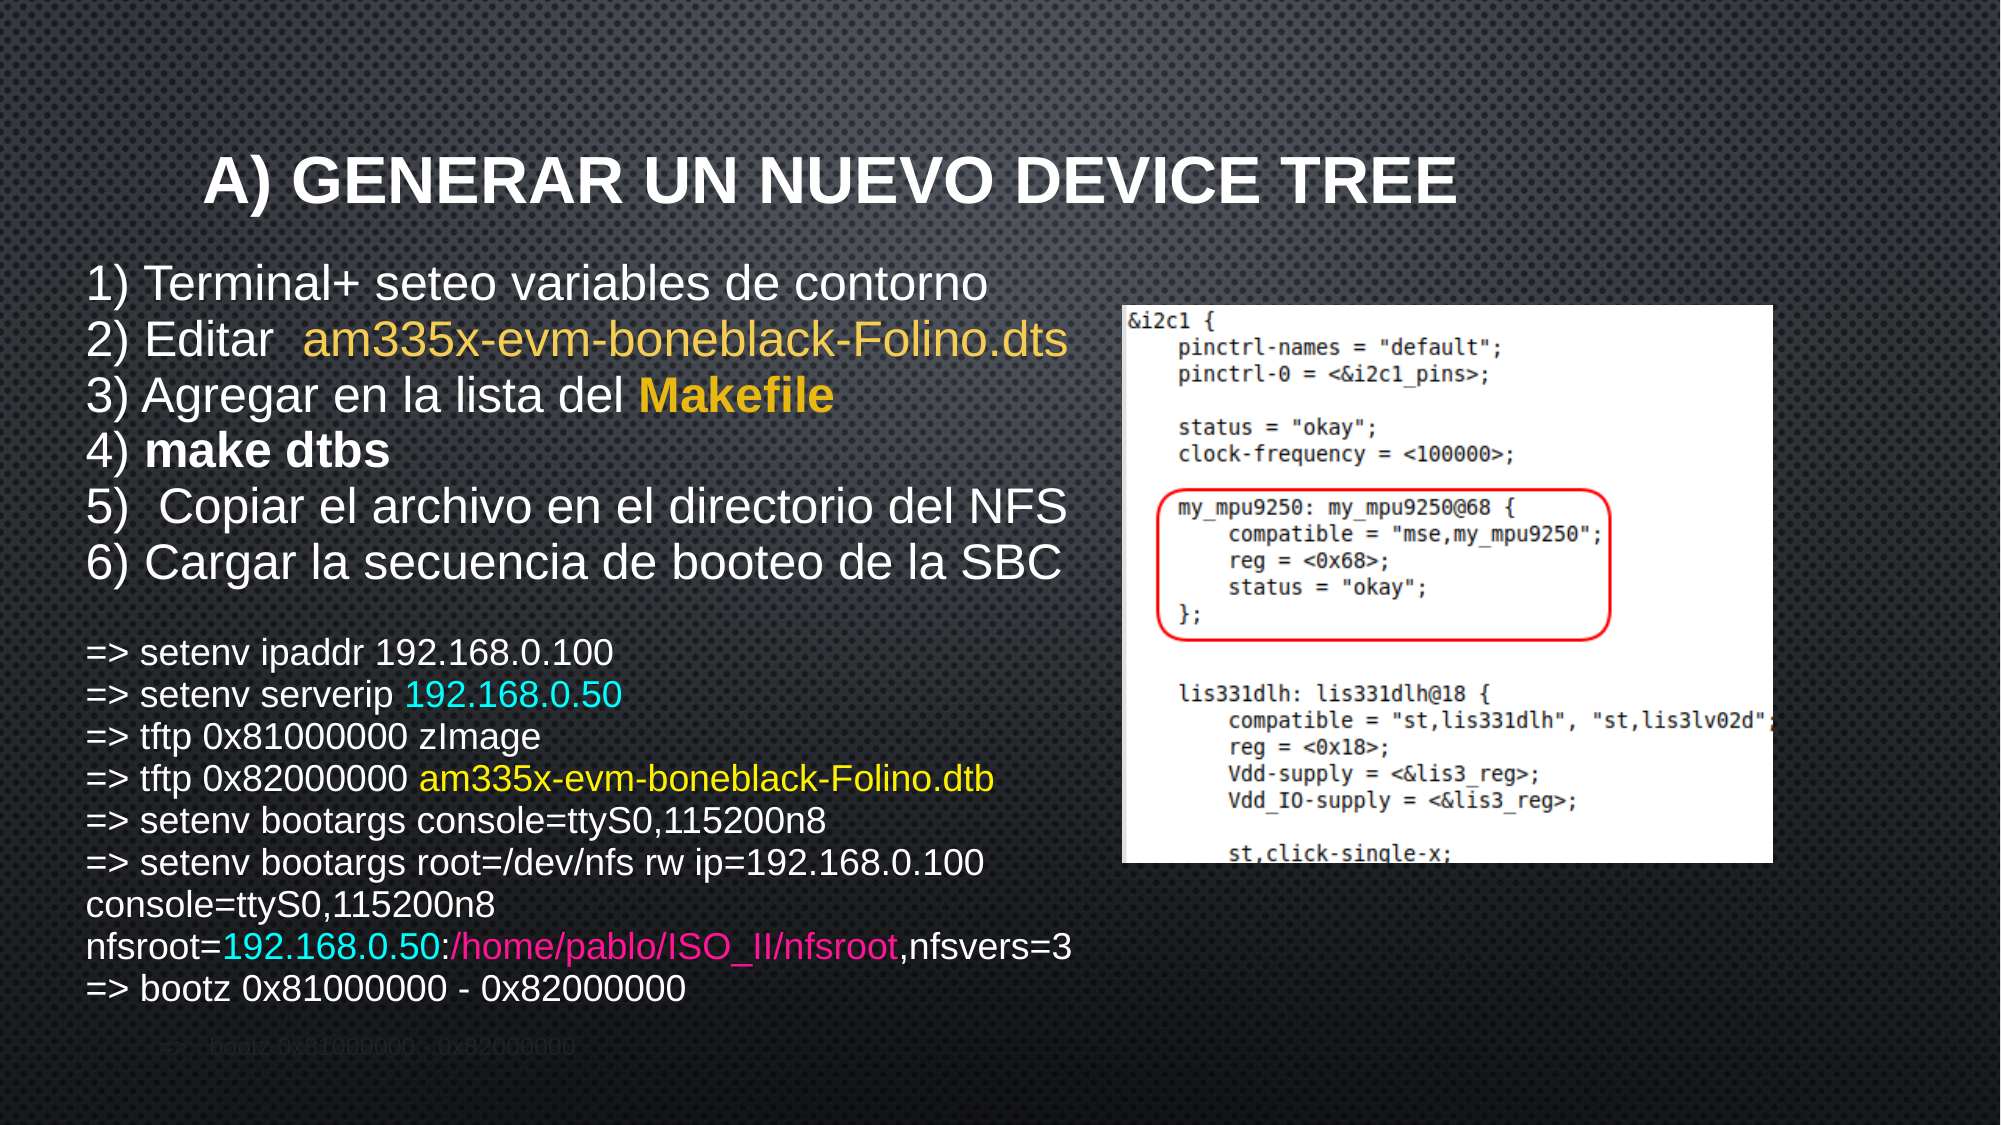

# A) Generar un nuevo Device Tree
1) Terminal+ seteo variables de contorno
2) Editar am335x-evm-boneblack-Folino.dts
3) Agregar en la lista del Makefile
4) make dtbs
5) Copiar el archivo en el directorio del NFS
6) Cargar la secuencia de booteo de la SBC
=> setenv ipaddr 192.168.0.100
=> setenv serverip 192.168.0.50
=> tftp 0x81000000 zImage
=> tftp 0x82000000 am335x-evm-boneblack-Folino.dtb
=> setenv bootargs console=ttyS0,115200n8
=> setenv bootargs root=/dev/nfs rw ip=192.168.0.100 console=ttyS0,115200n8 nfsroot=192.168.0.50:/home/pablo/ISO_II/nfsroot,nfsvers=3
=> bootz 0x81000000 - 0x82000000
	=> bootz 0x81000000 - 0x82000000